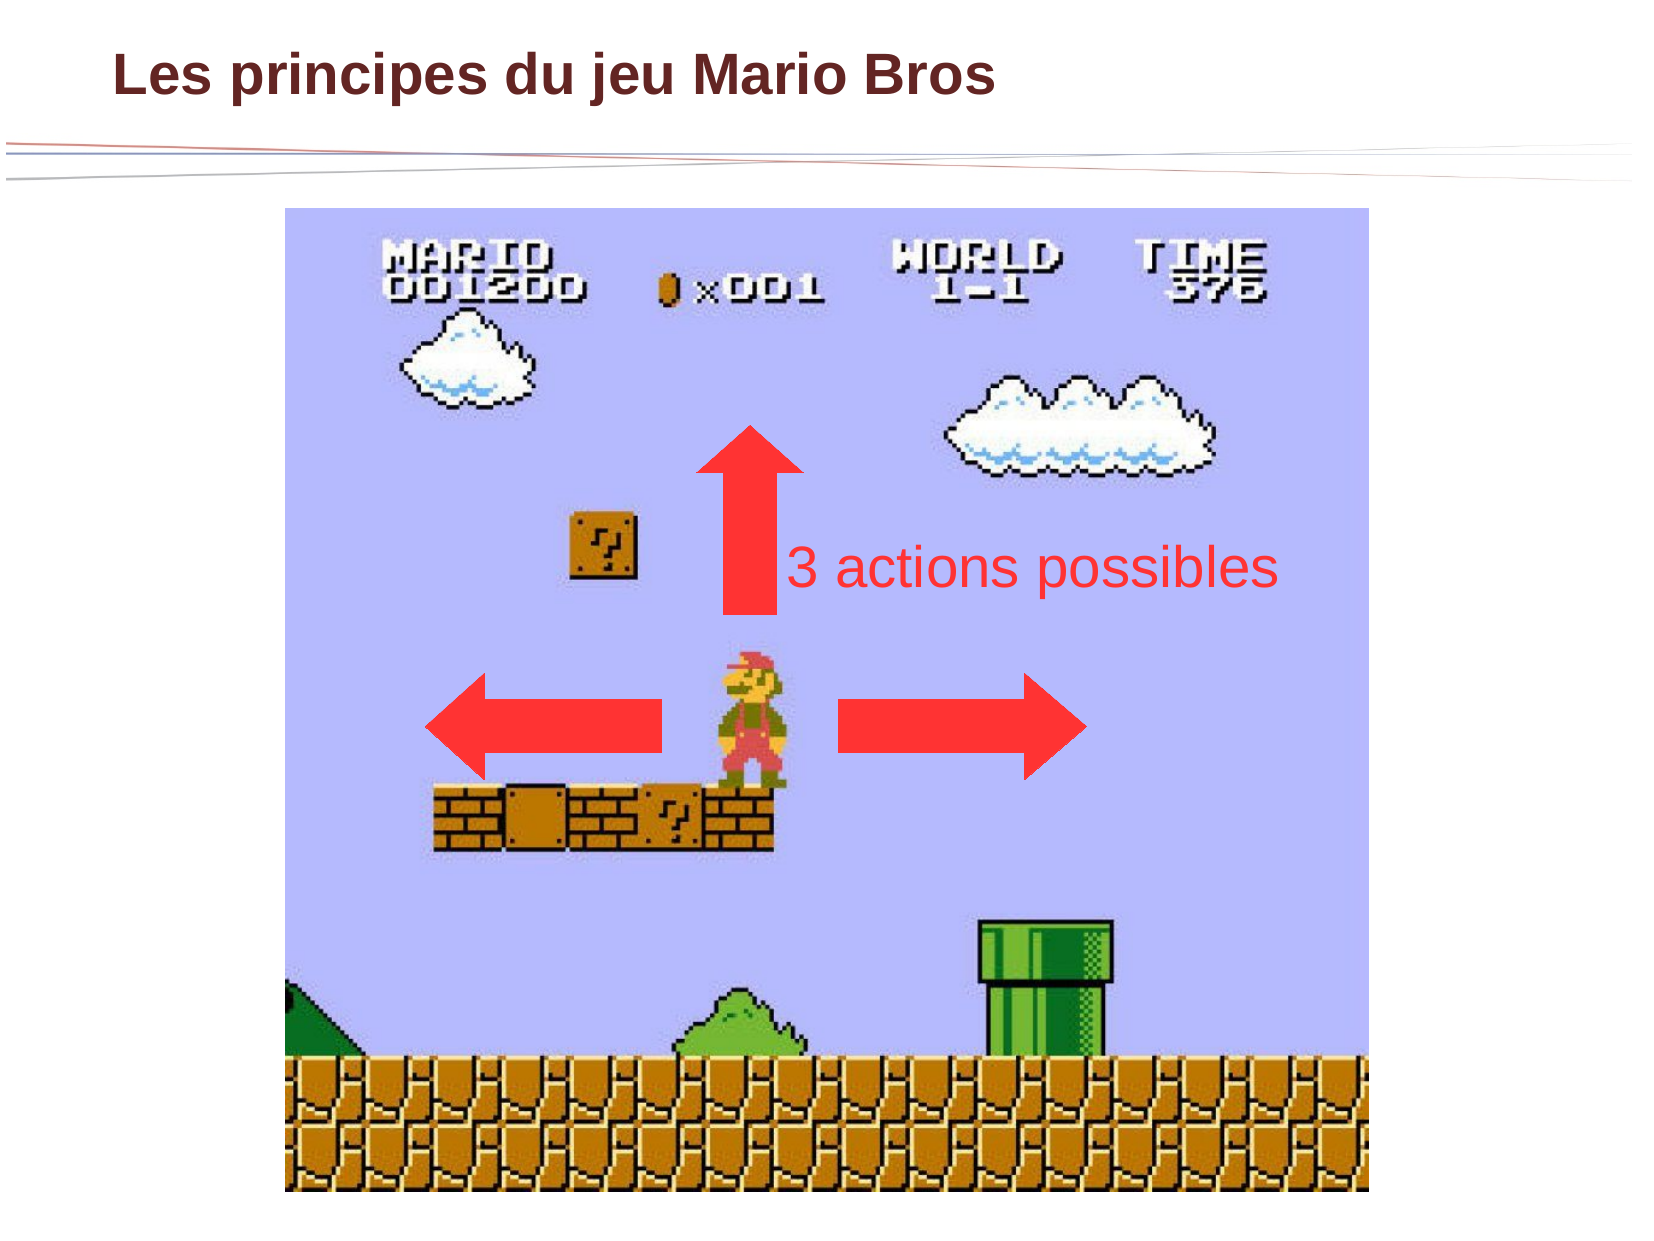

# Les principes du jeu Mario Bros
3 actions possibles